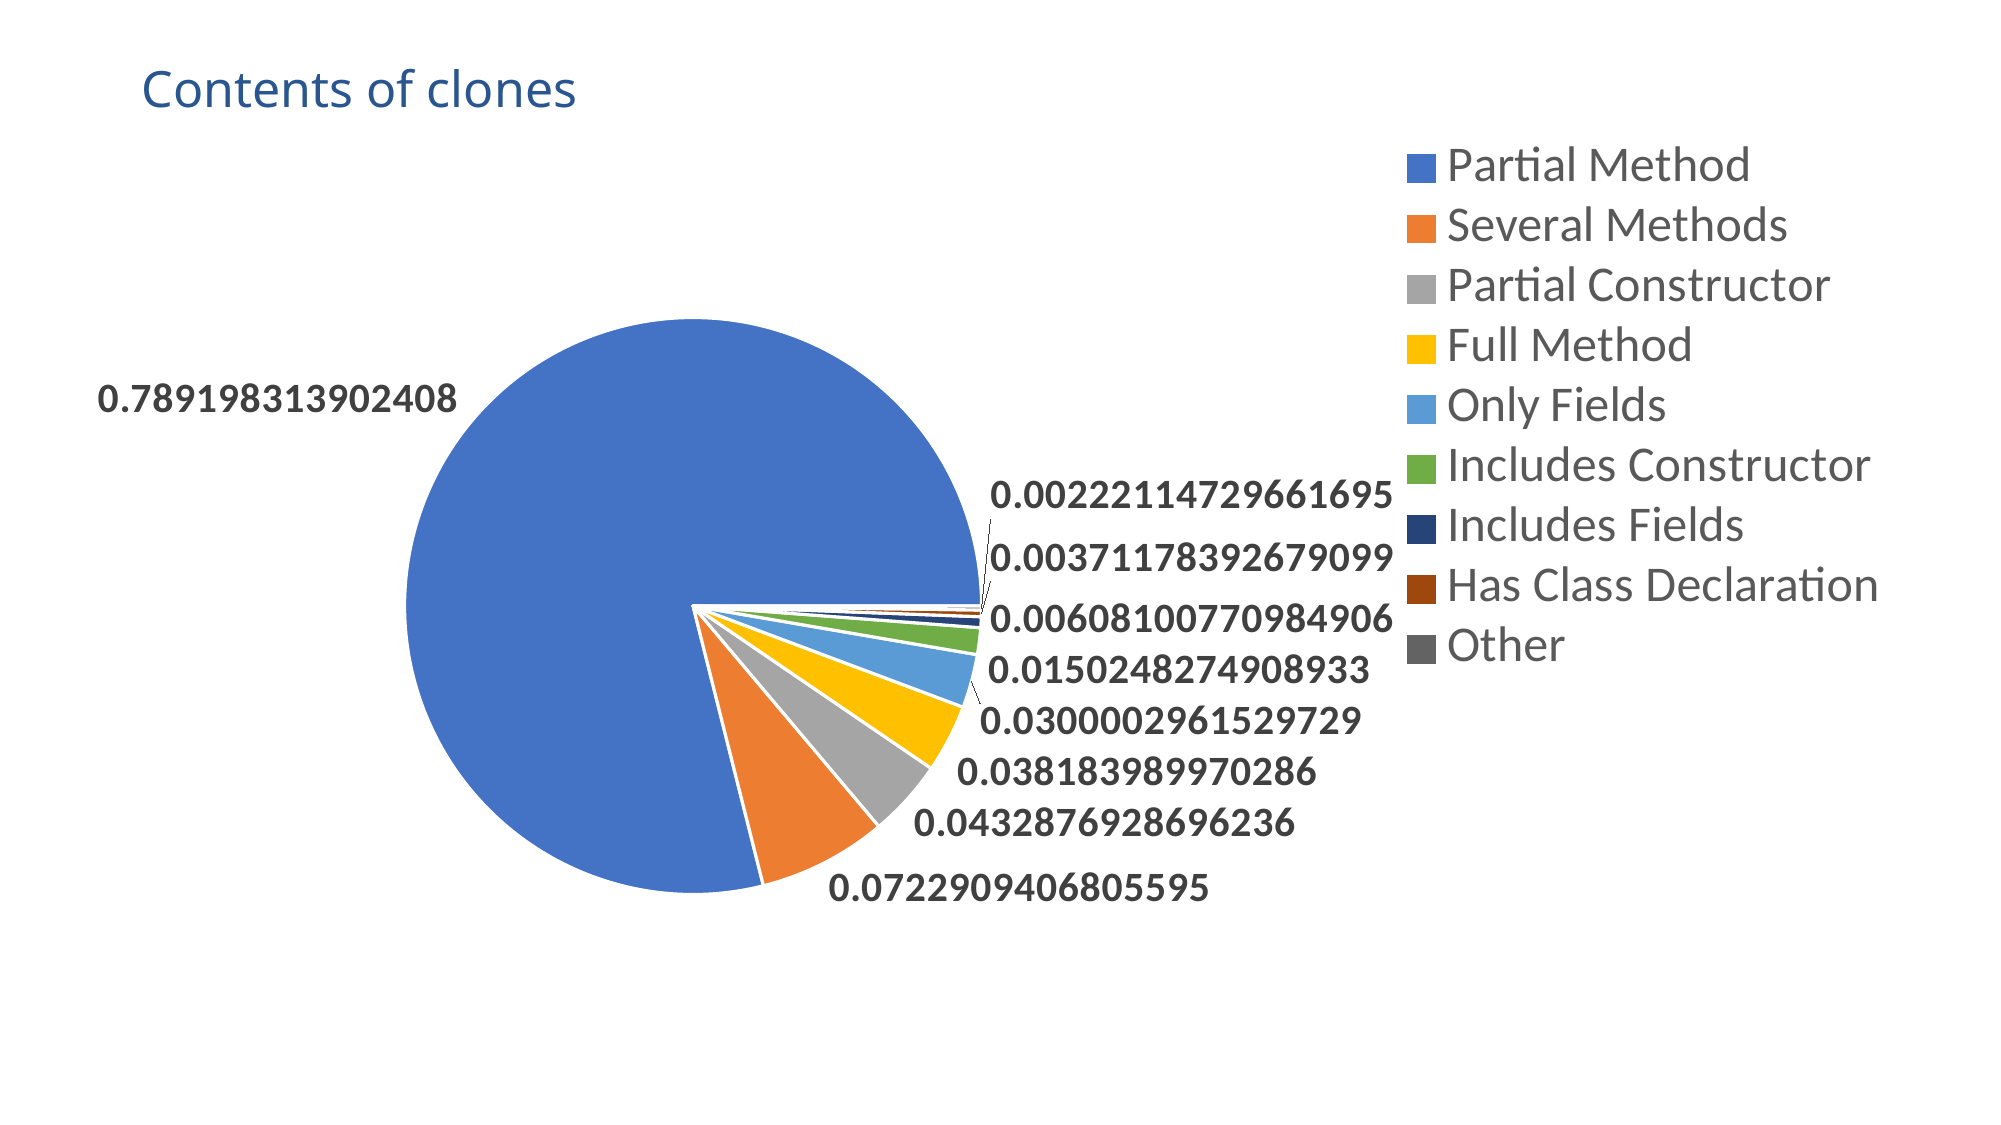

Contents of clones
### Chart
| Category | % |
|---|---|
| Partial Method | 0.789198313902408 |
| Several Methods | 0.0722909406805595 |
| Partial Constructor | 0.0432876928696236 |
| Full Method | 0.038183989970286 |
| Only Fields | 0.0300002961529729 |
| Includes Constructor | 0.0150248274908933 |
| Includes Fields | 0.00608100770984906 |
| Has Class Declaration | 0.00371178392679099 |
| Other | 0.00222114729661695 |